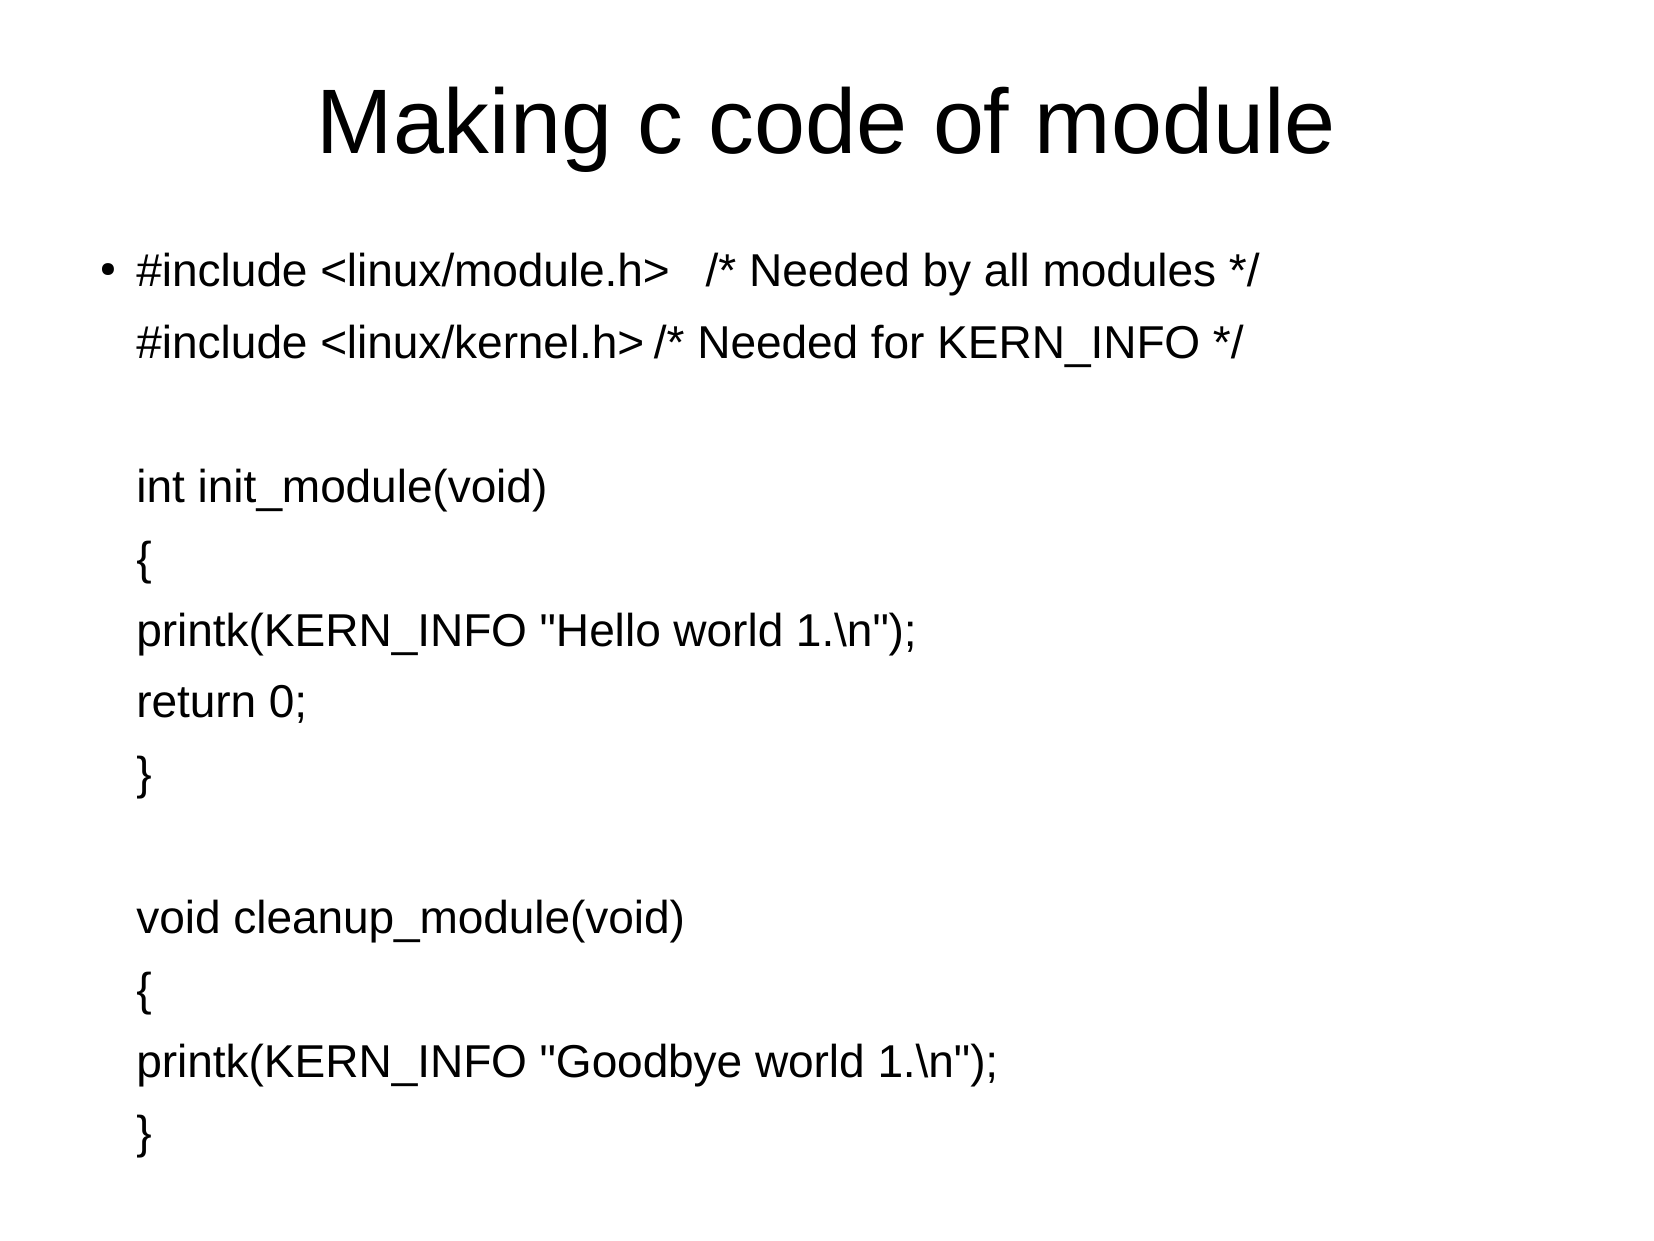

Making c code of module
# #include <linux/module.h>	/* Needed by all modules */
#include <linux/kernel.h>	/* Needed for KERN_INFO */
int init_module(void)
{
printk(KERN_INFO "Hello world 1.\n");
return 0;
}
void cleanup_module(void)
{
printk(KERN_INFO "Goodbye world 1.\n");
}